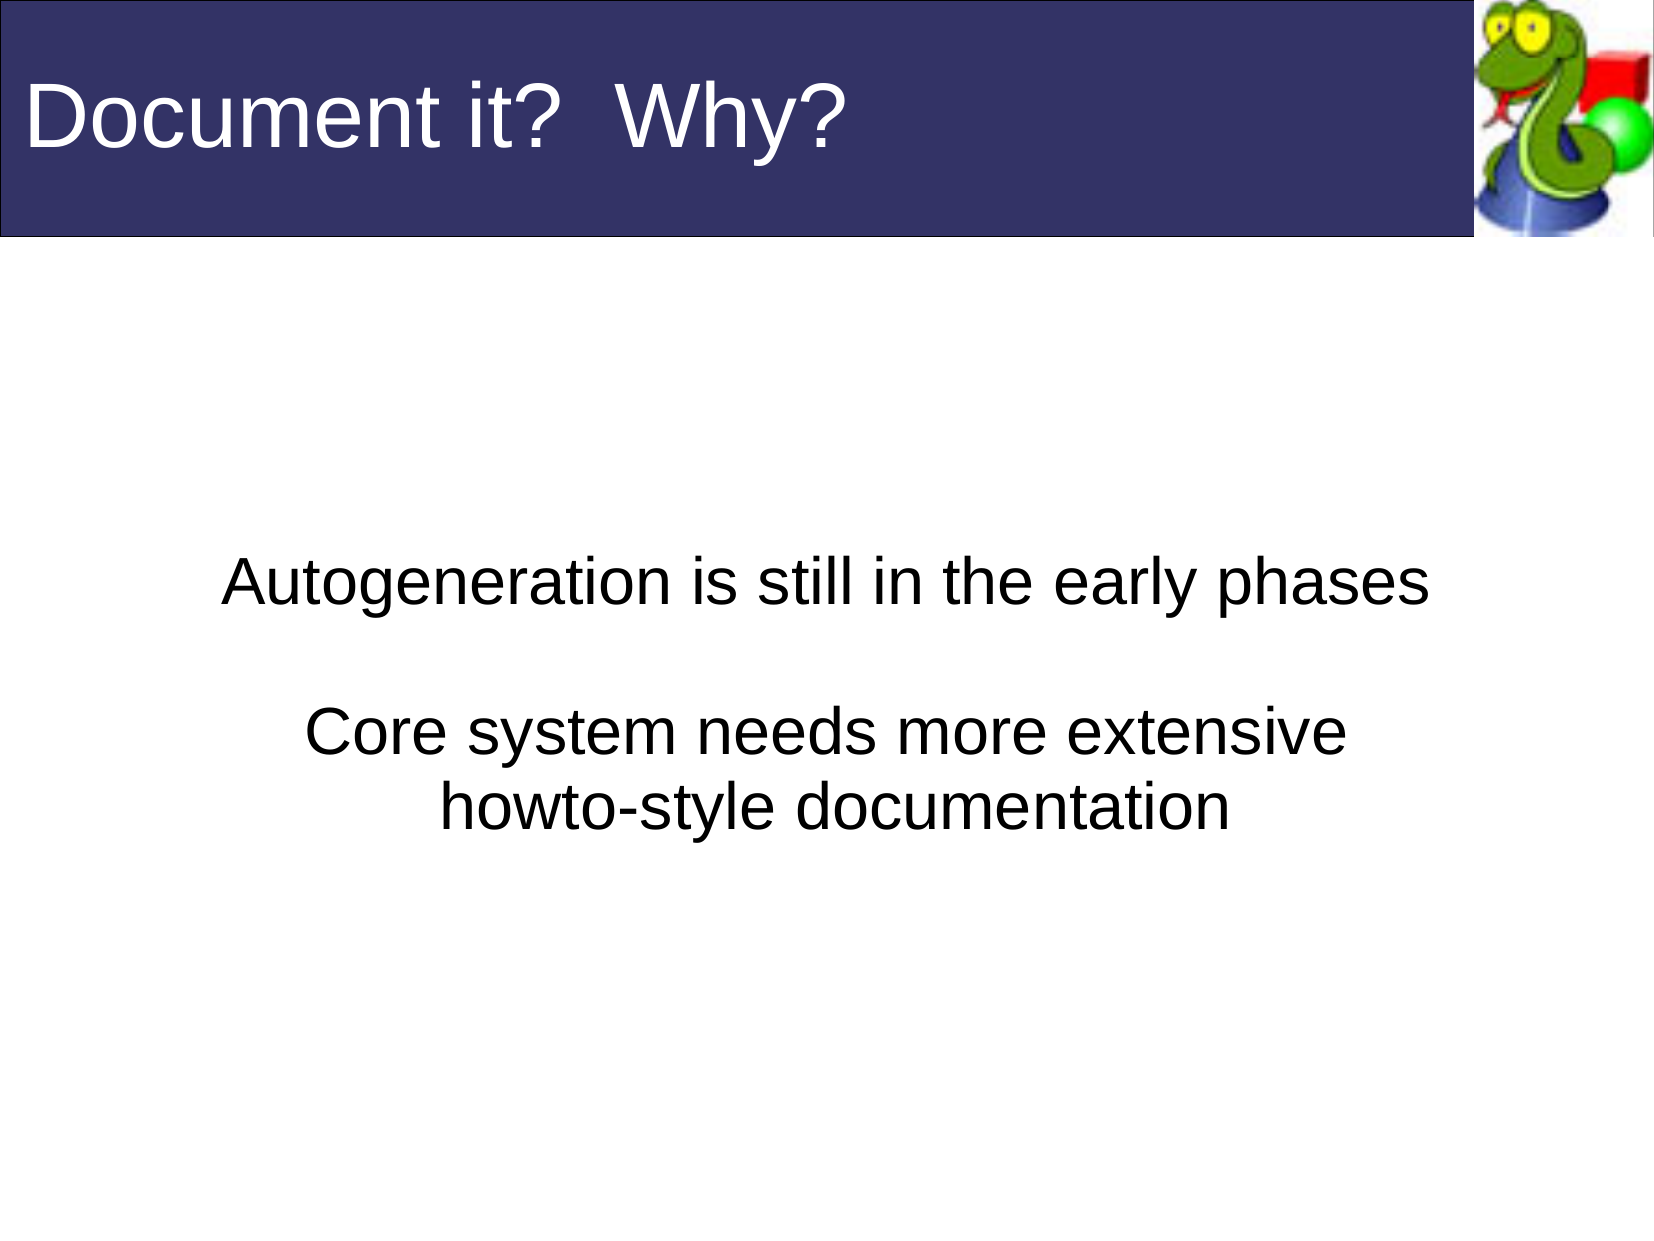

# Document it? Why?
Autogeneration is still in the early phases
Core system needs more extensive
 howto-style documentation